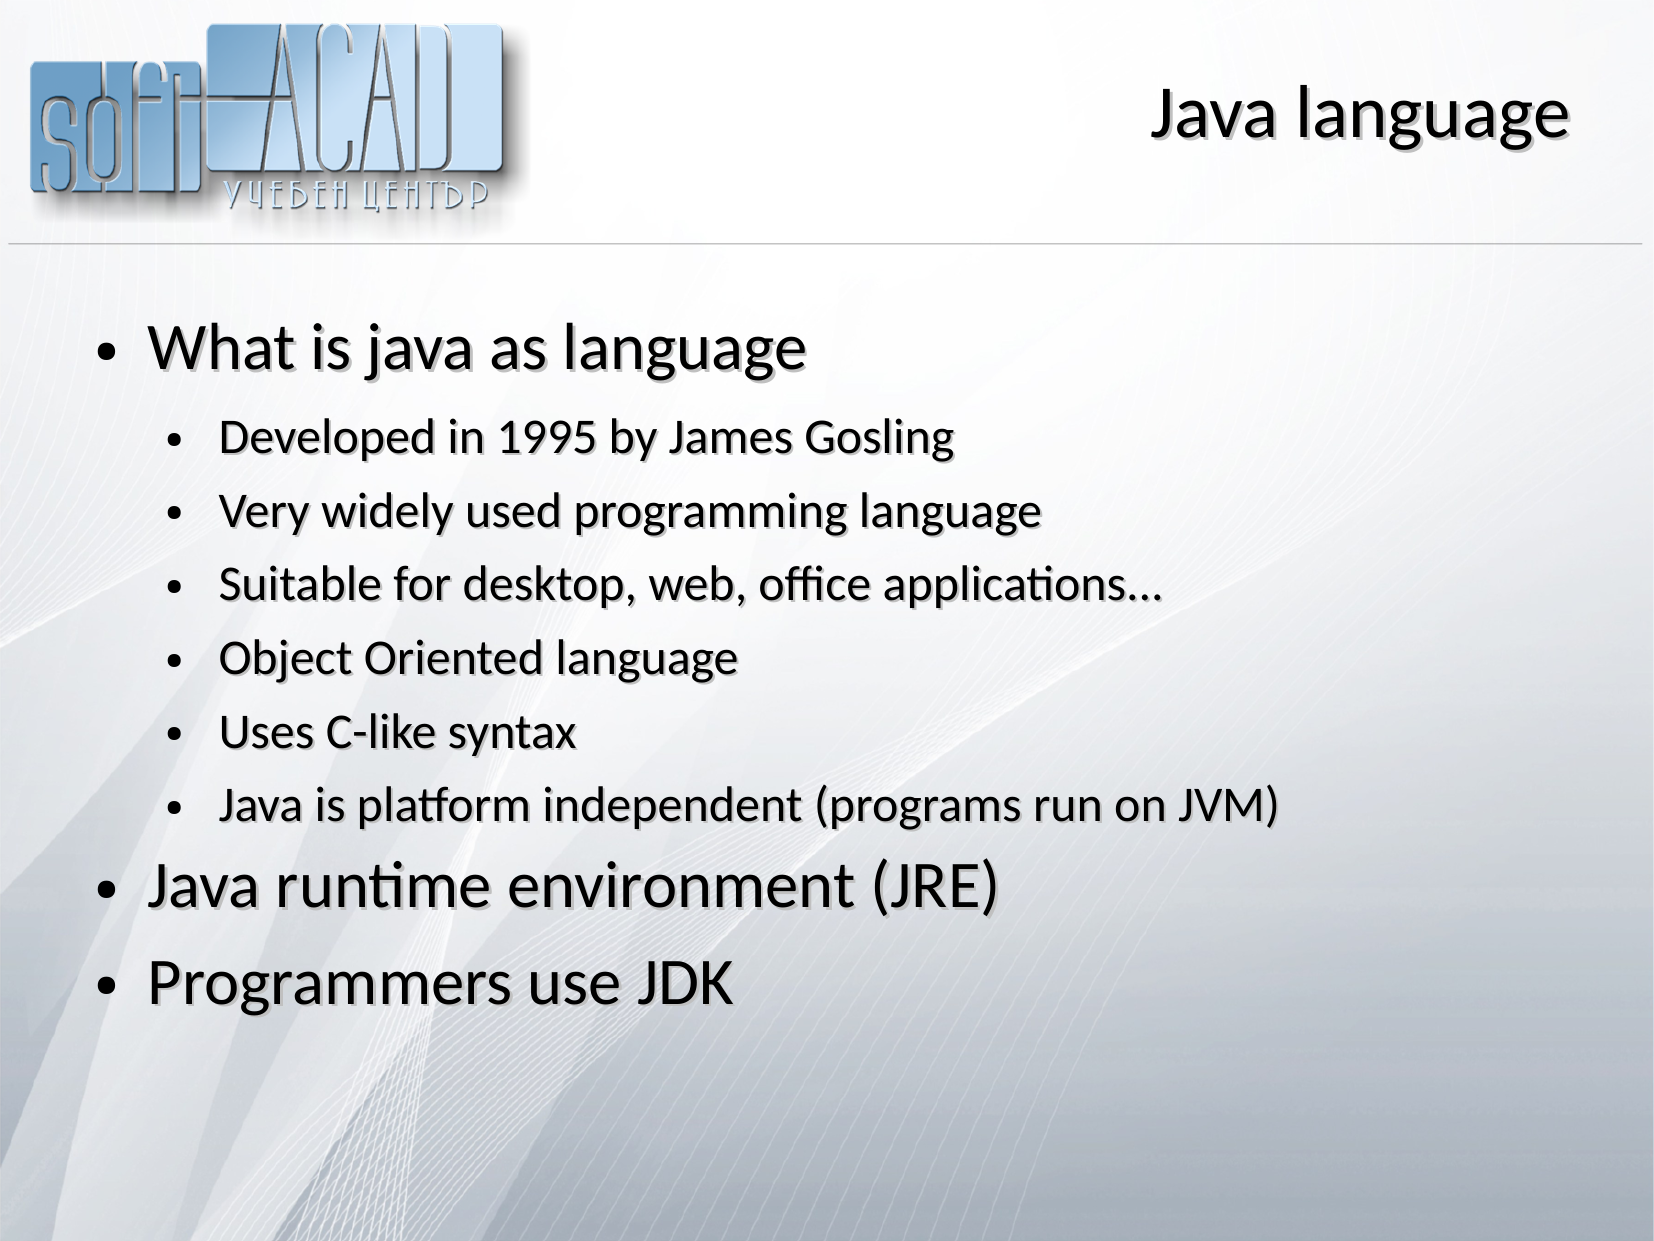

# Java language
What is java as language
Developed in 1995 by James Gosling
Very widely used programming language
Suitable for desktop, web, office applications...
Object Oriented language
Uses C-like syntax
Java is platform independent (programs run on JVM)
Java runtime environment (JRE)
Programmers use JDK